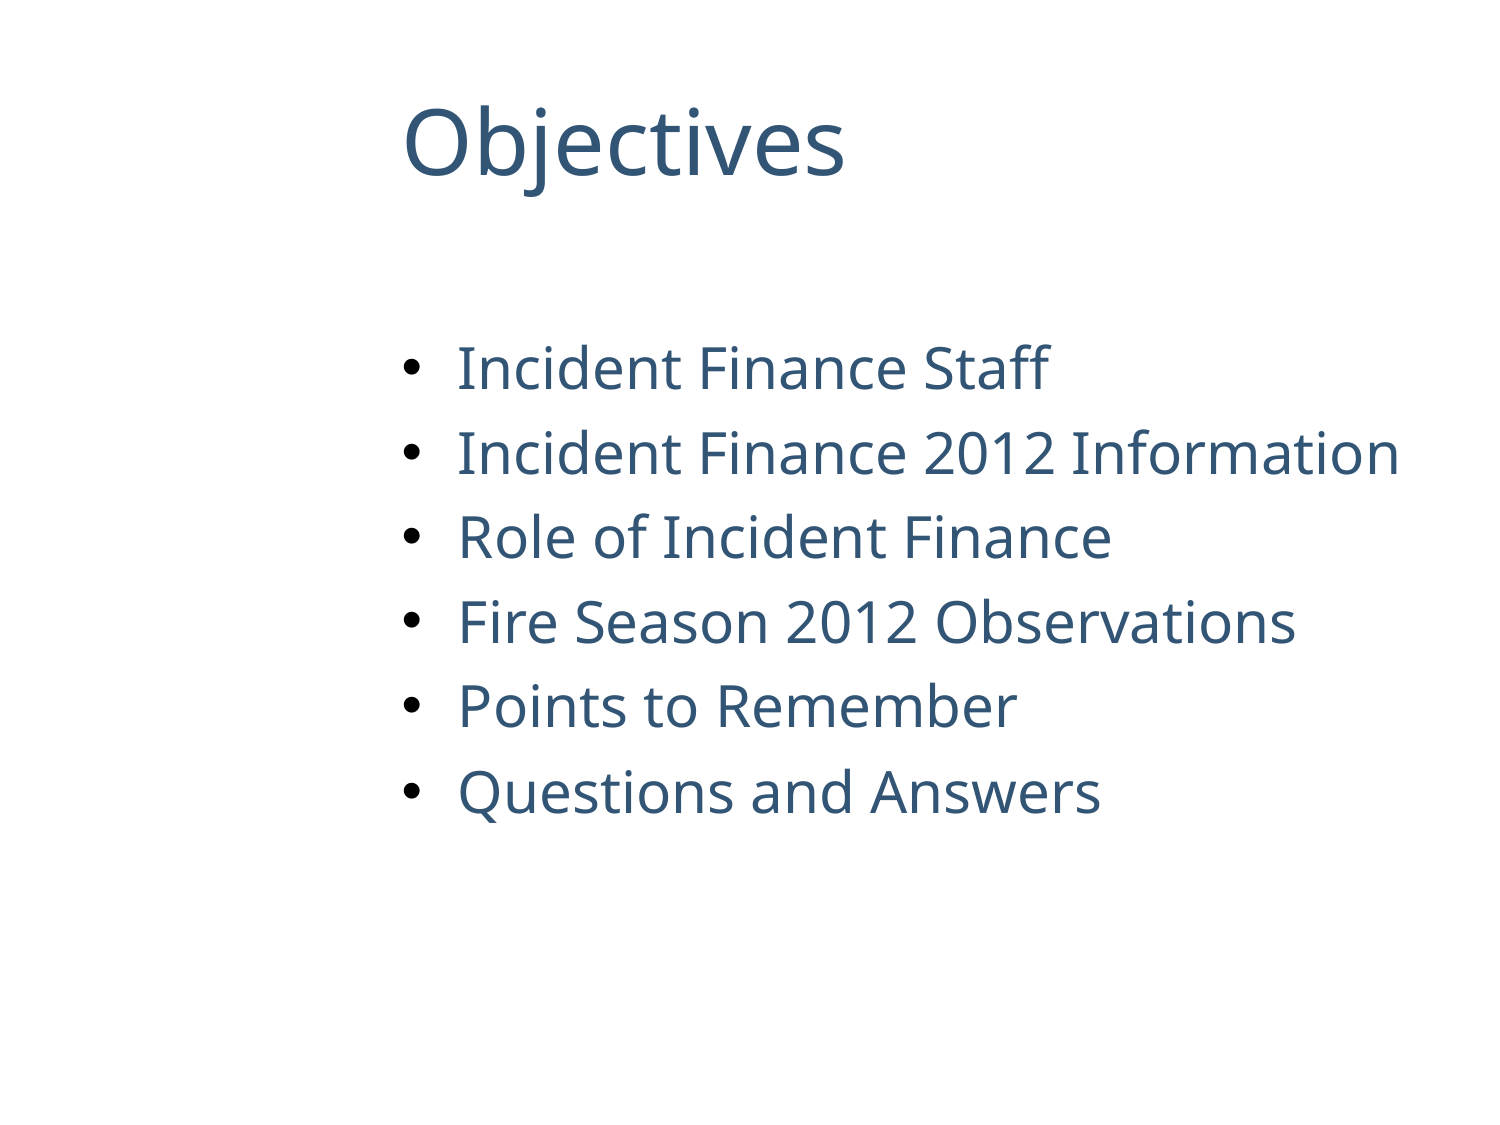

# Objectives
Incident Finance Staff
Incident Finance 2012 Information
Role of Incident Finance
Fire Season 2012 Observations
Points to Remember
Questions and Answers